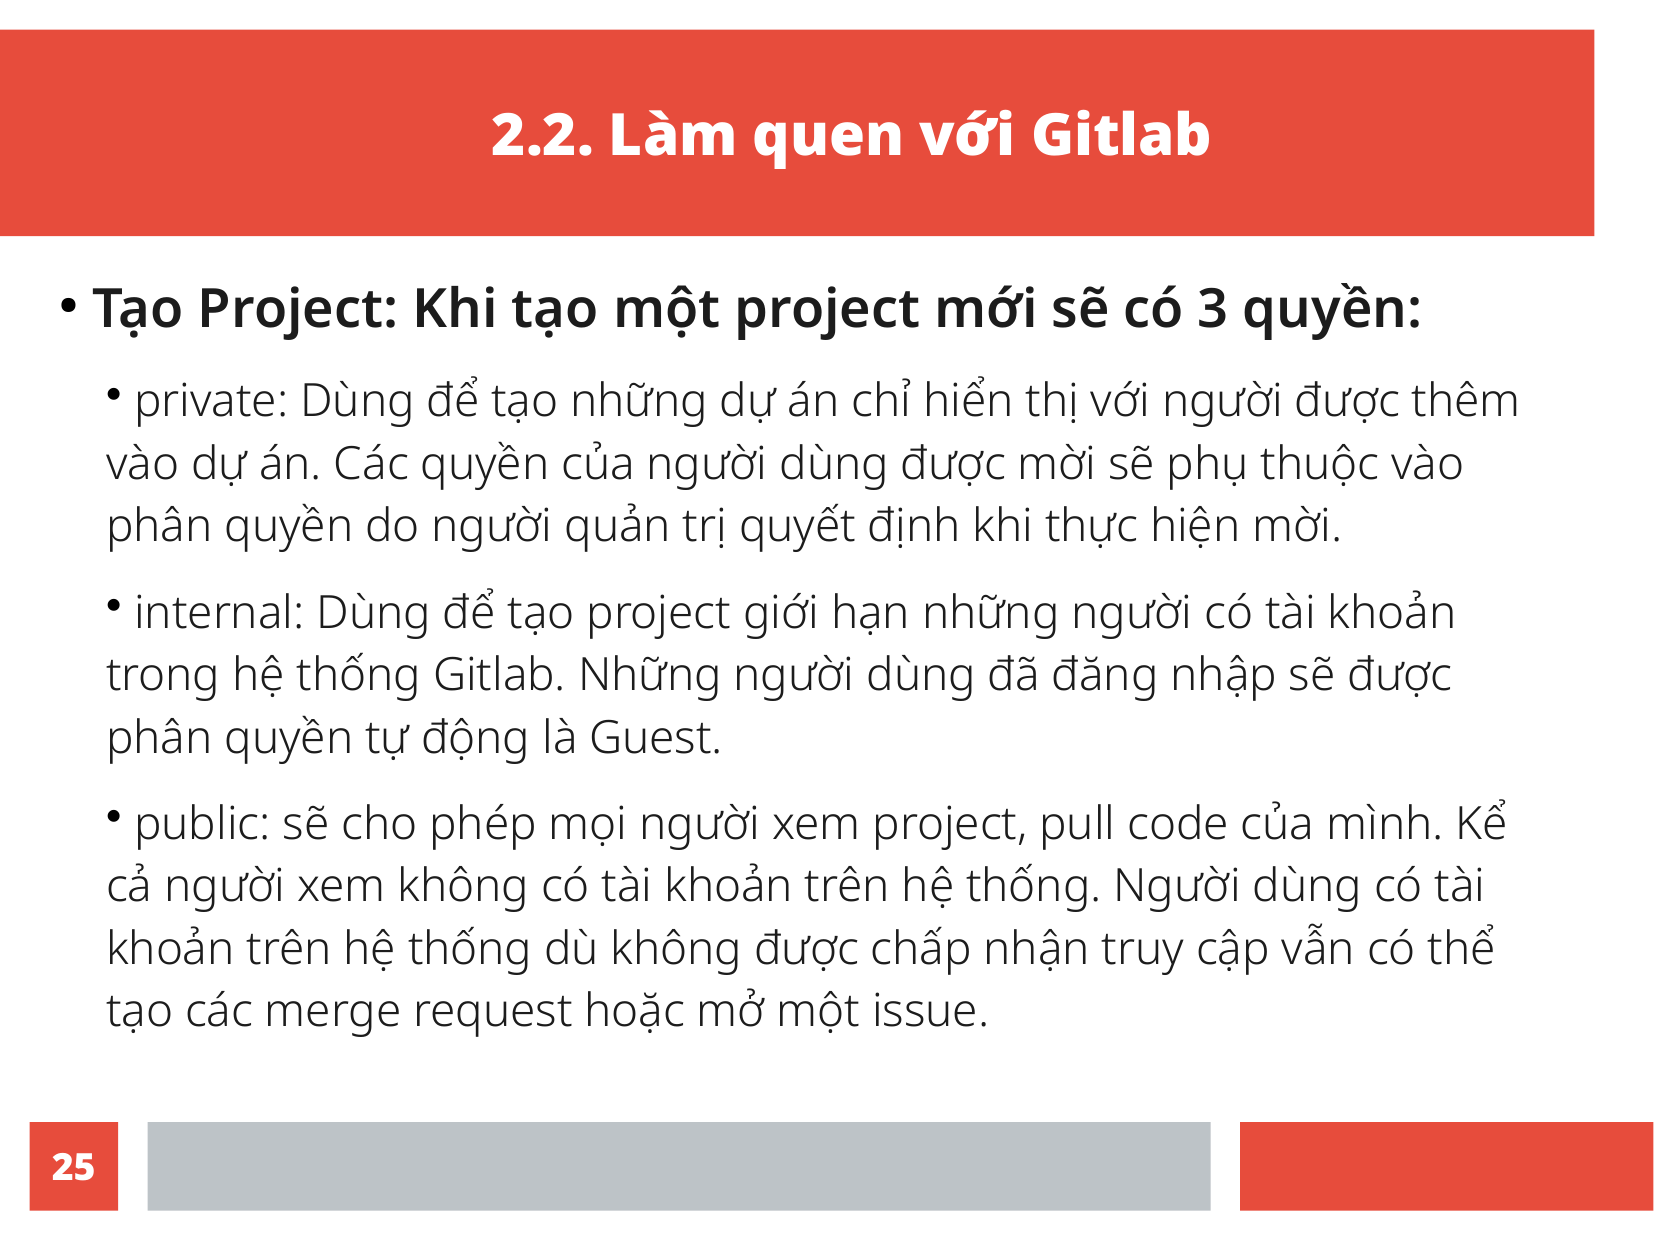

# 2.2. Làm quen với Gitlab
 Tạo Project: Khi tạo một project mới sẽ có 3 quyền:
 private: Dùng để tạo những dự án chỉ hiển thị với người được thêm vào dự án. Các quyền của người dùng được mời sẽ phụ thuộc vào phân quyền do người quản trị quyết định khi thực hiện mời.
 internal: Dùng để tạo project giới hạn những người có tài khoản trong hệ thống Gitlab. Những người dùng đã đăng nhập sẽ được phân quyền tự động là Guest.
 public: sẽ cho phép mọi người xem project, pull code của mình. Kể cả người xem không có tài khoản trên hệ thống. Người dùng có tài khoản trên hệ thống dù không được chấp nhận truy cập vẫn có thể tạo các merge request hoặc mở một issue.
25